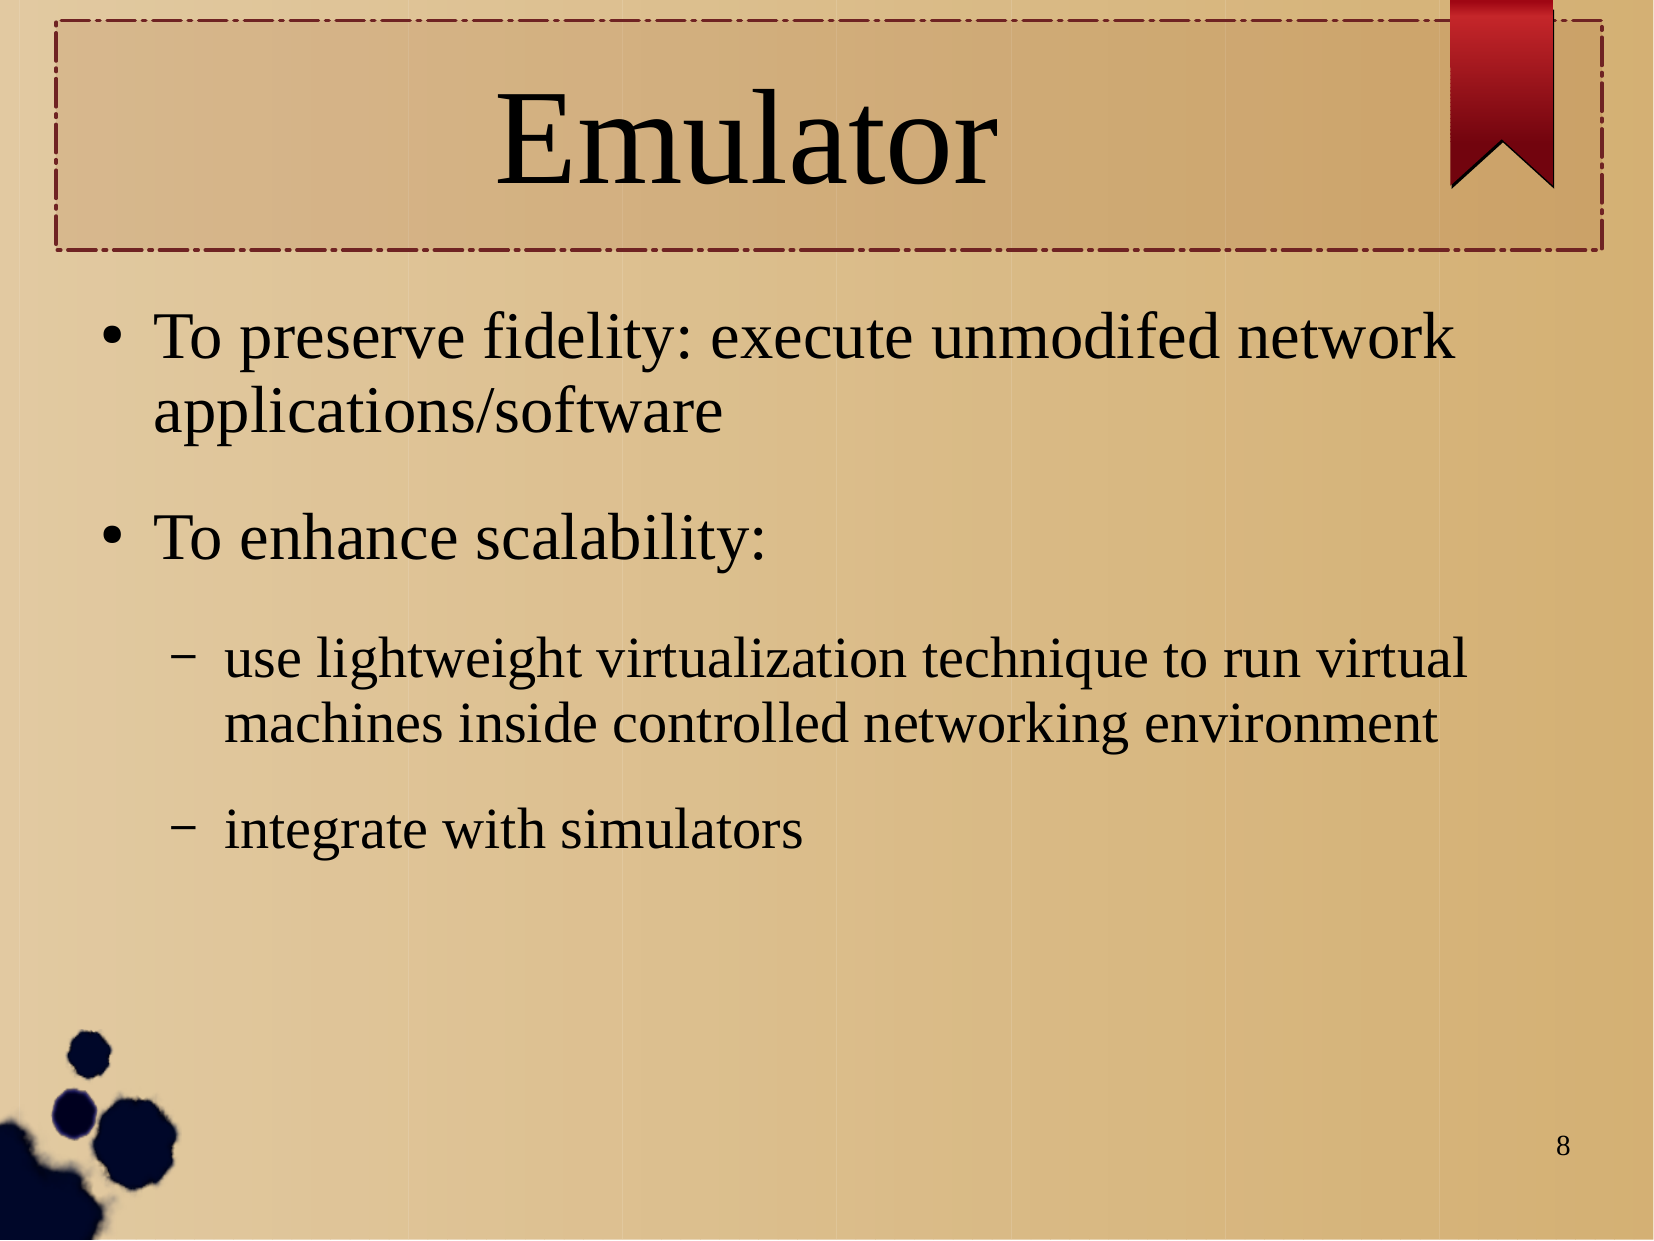

# Emulator
To preserve fidelity: execute unmodifed network applications/software
To enhance scalability:
use lightweight virtualization technique to run virtual machines inside controlled networking environment
integrate with simulators
8